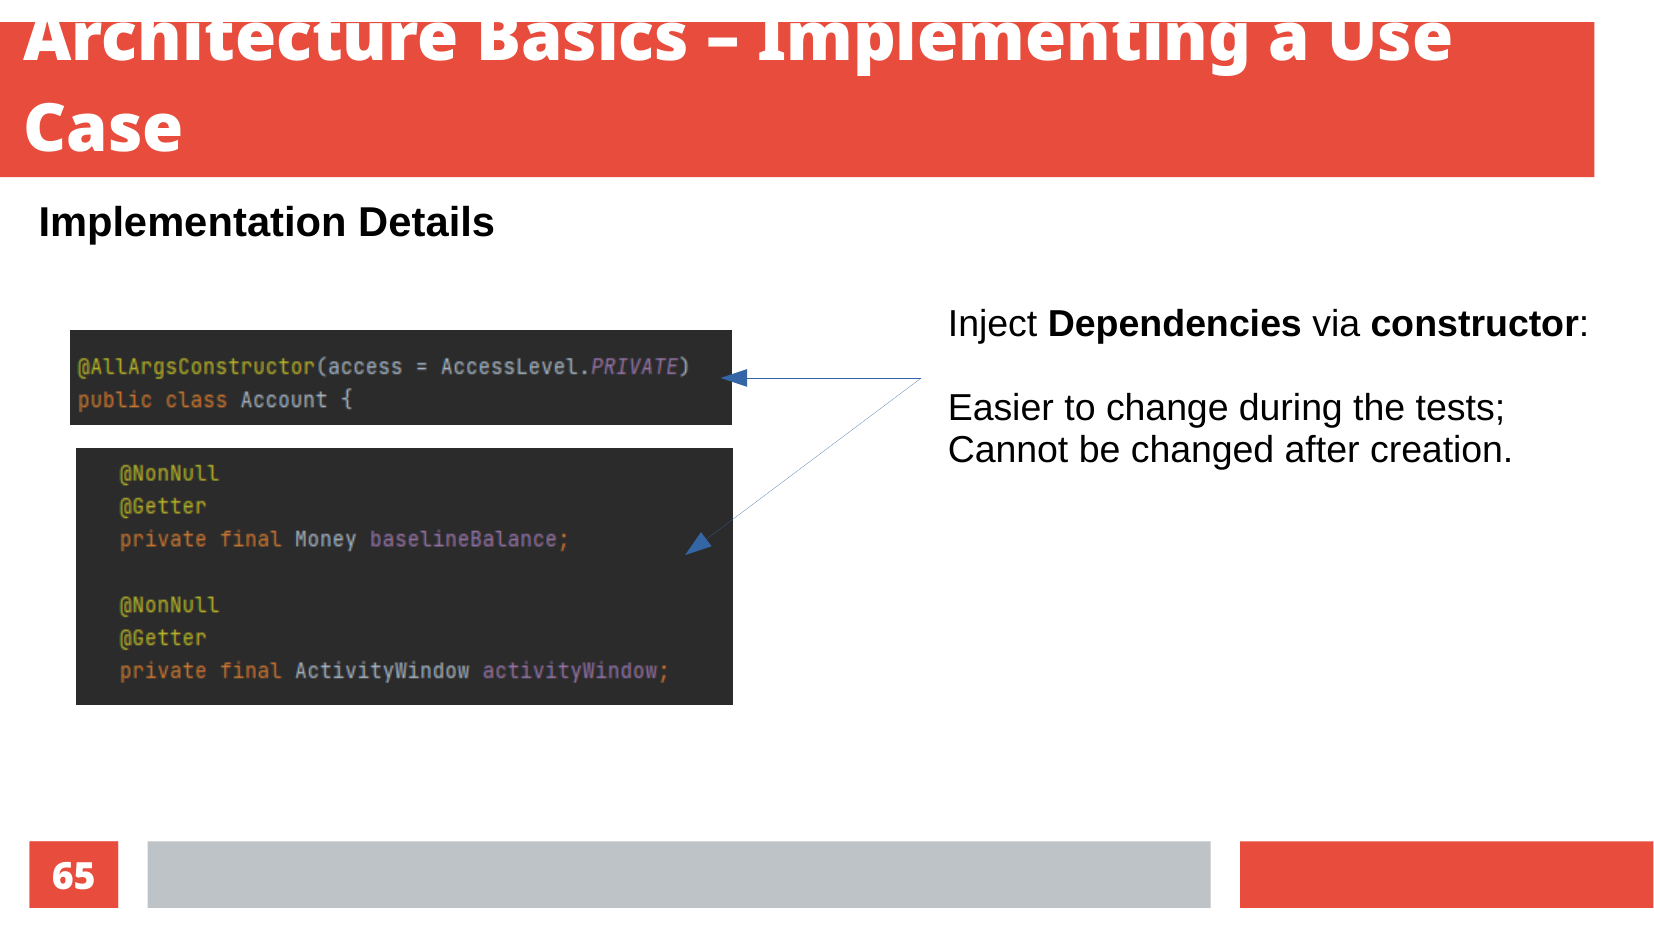

# Architecture Basics – Implementing a Use Case
Implementation Details
Inject Dependencies via constructor:
Easier to change during the tests;
Cannot be changed after creation.
65